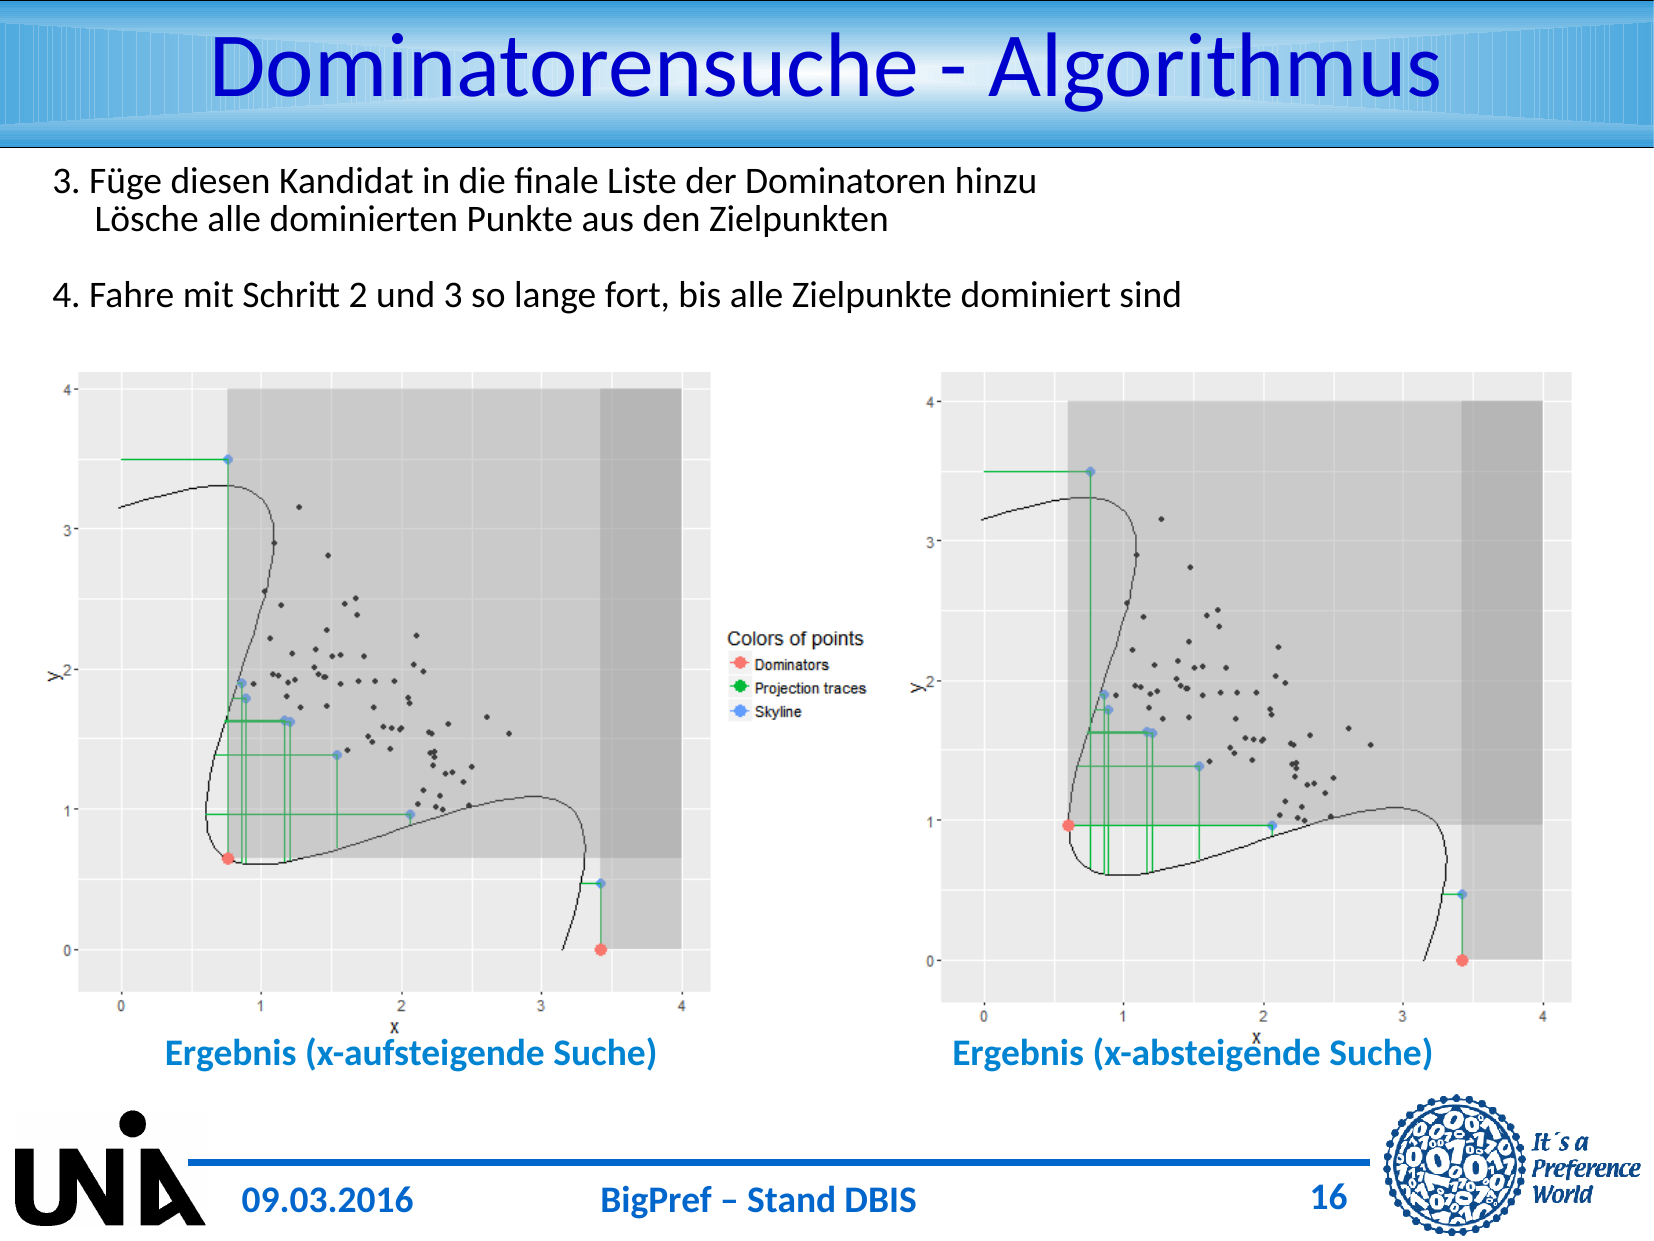

# Dominatorensuche - Algorithmus
3. Füge diesen Kandidat in die finale Liste der Dominatoren hinzu
 Lösche alle dominierten Punkte aus den Zielpunkten
4. Fahre mit Schritt 2 und 3 so lange fort, bis alle Zielpunkte dominiert sind
Ergebnis (x-aufsteigende Suche)
Ergebnis (x-absteigende Suche)